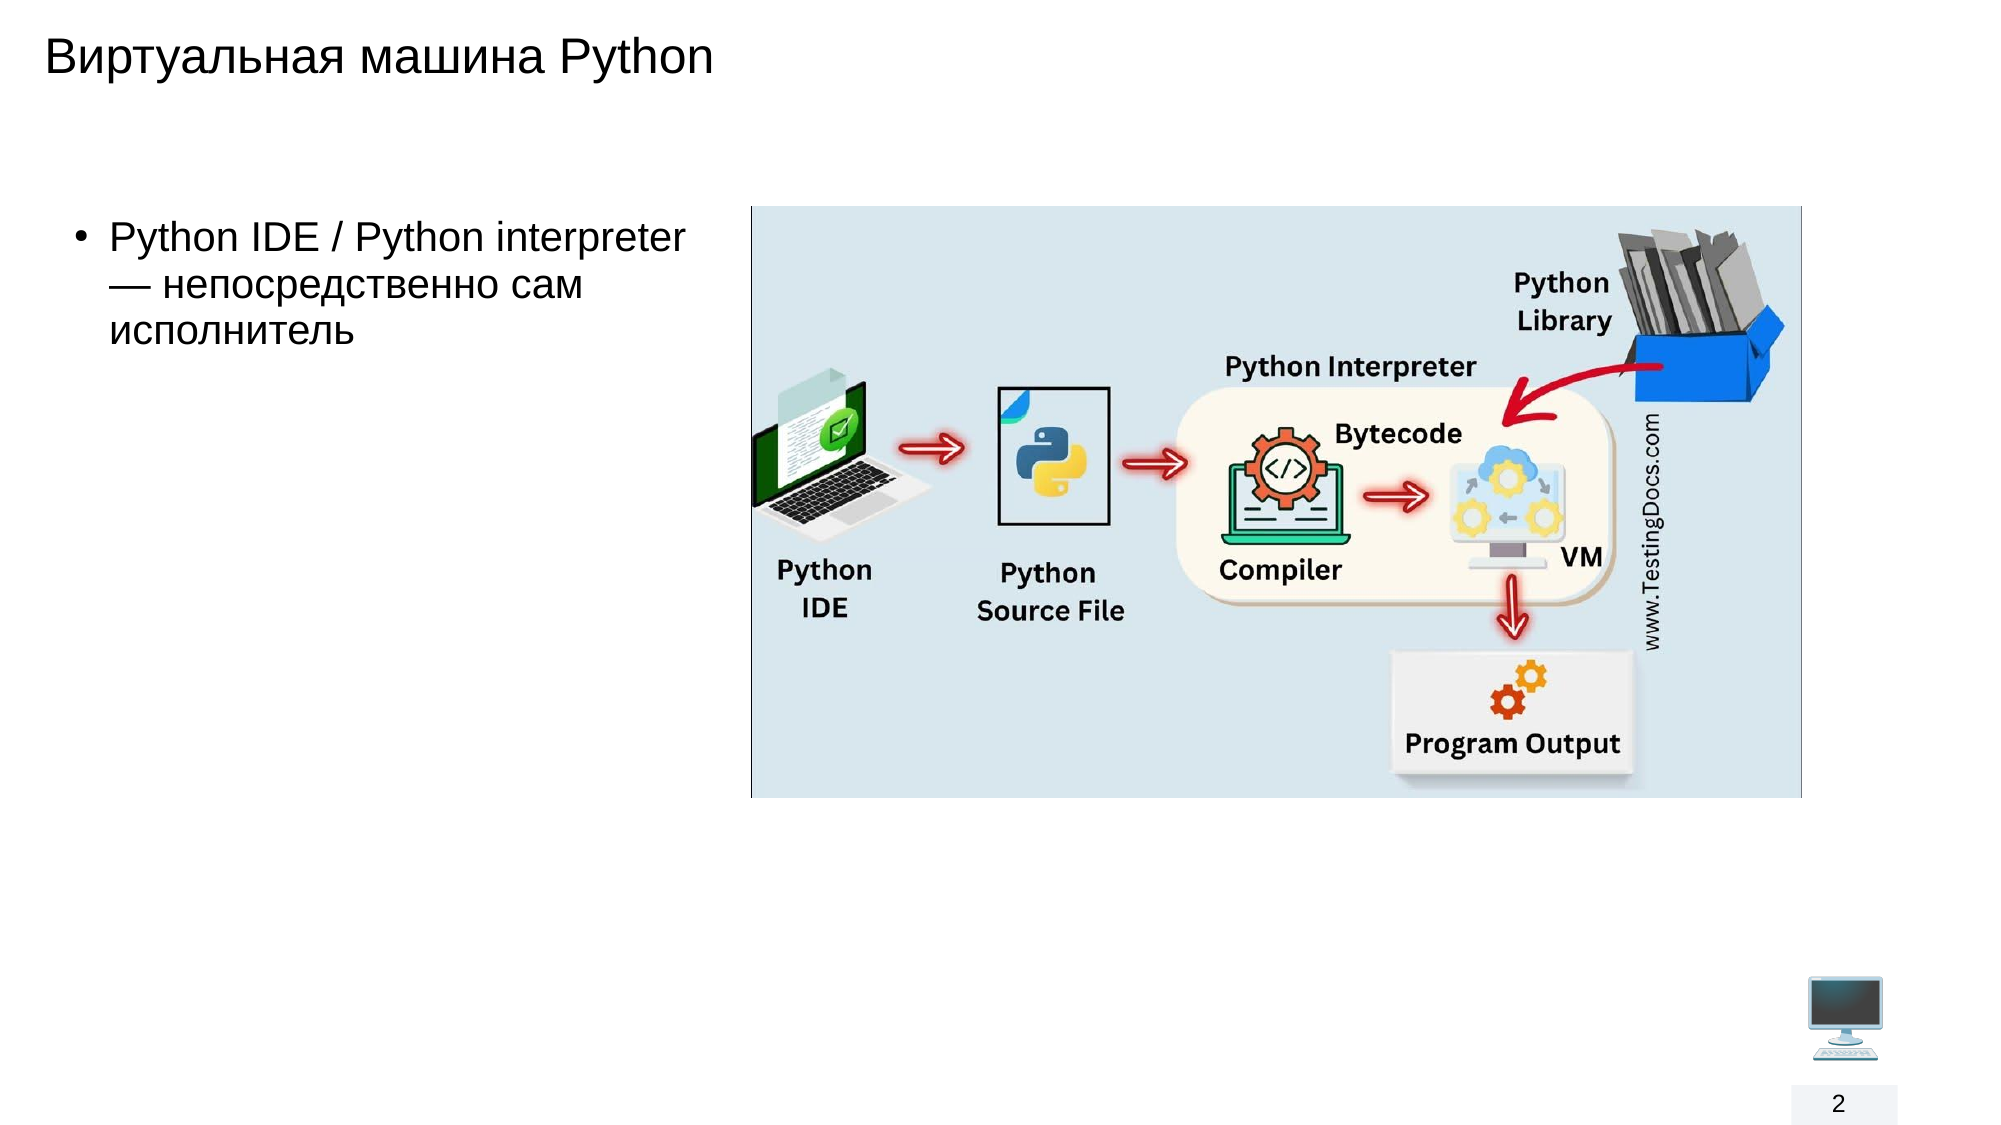

Виртуальная машина Python
Python IDE / Python interpreter — непосредственно сам исполнитель